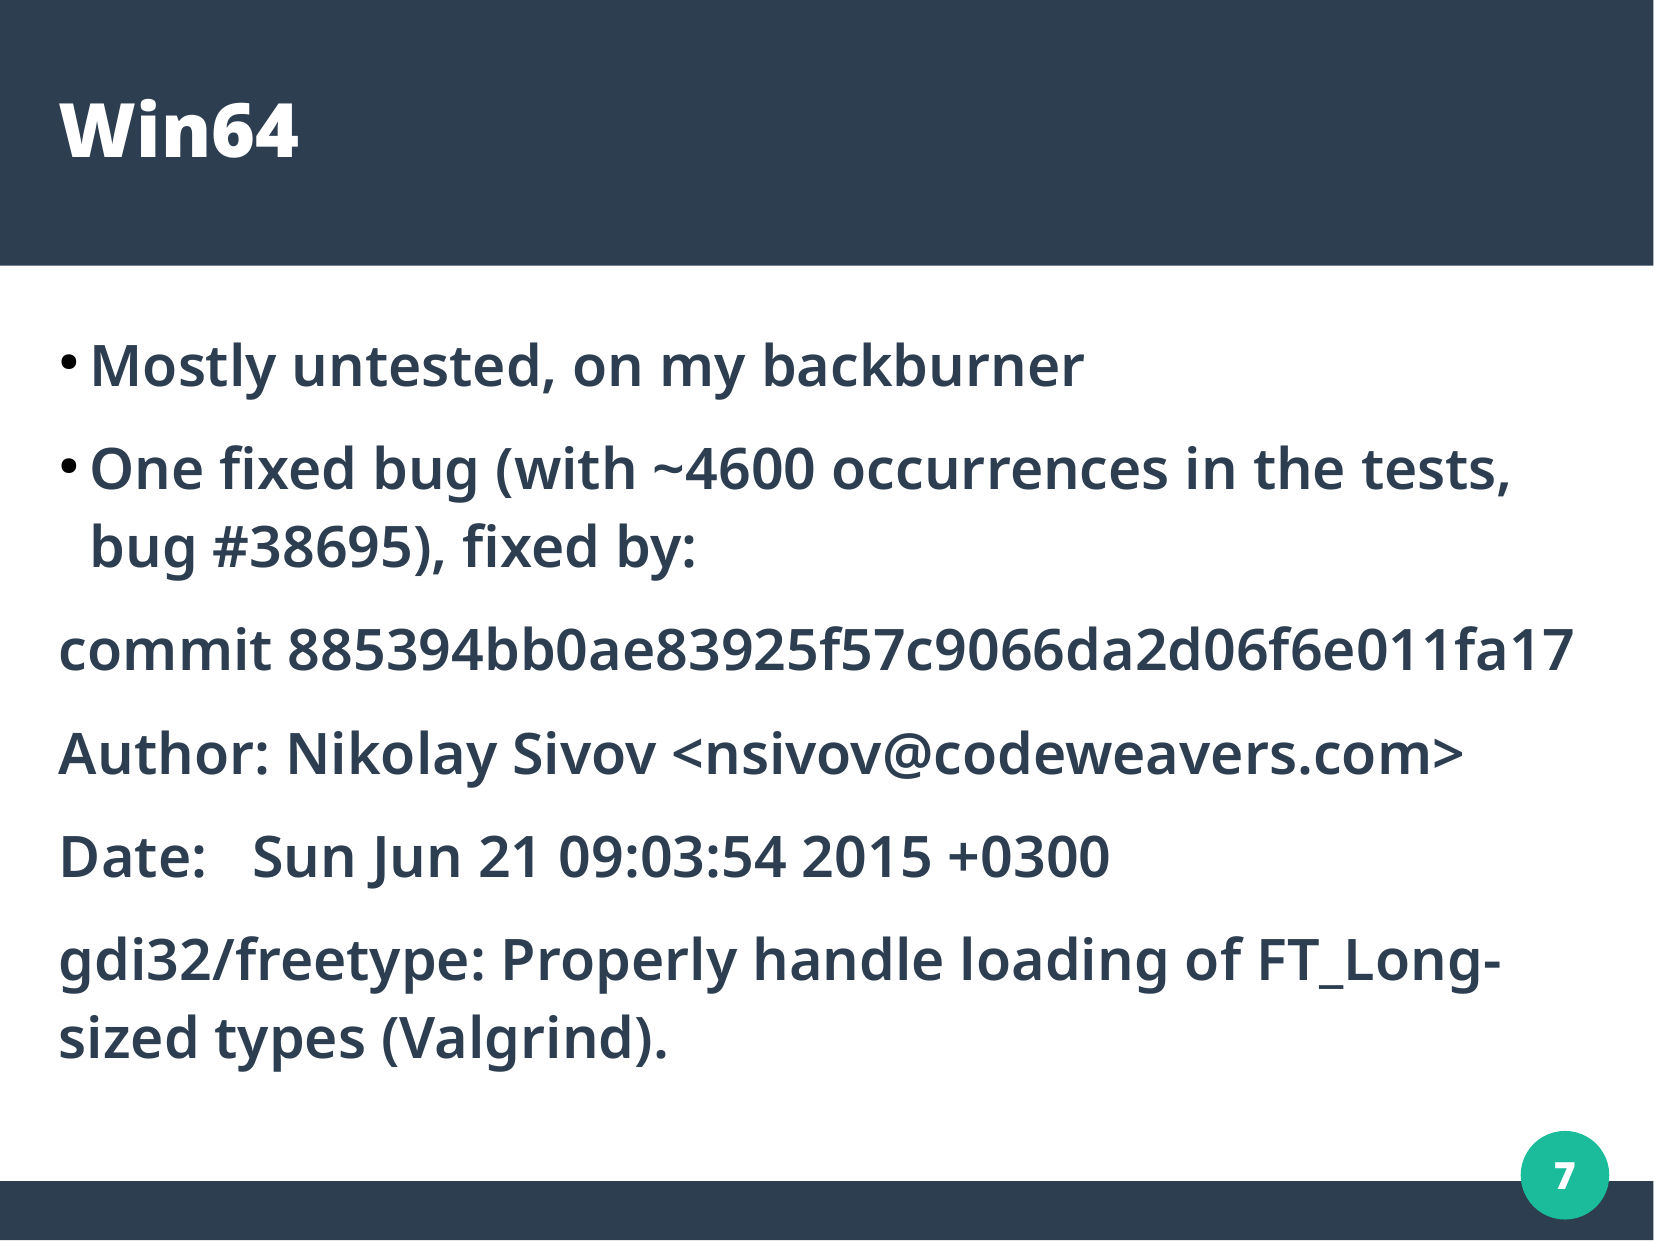

# Win64
Mostly untested, on my backburner
One fixed bug (with ~4600 occurrences in the tests, bug #38695), fixed by:
commit 885394bb0ae83925f57c9066da2d06f6e011fa17
Author: Nikolay Sivov <nsivov@codeweavers.com>
Date: Sun Jun 21 09:03:54 2015 +0300
gdi32/freetype: Properly handle loading of FT_Long-sized types (Valgrind).
7